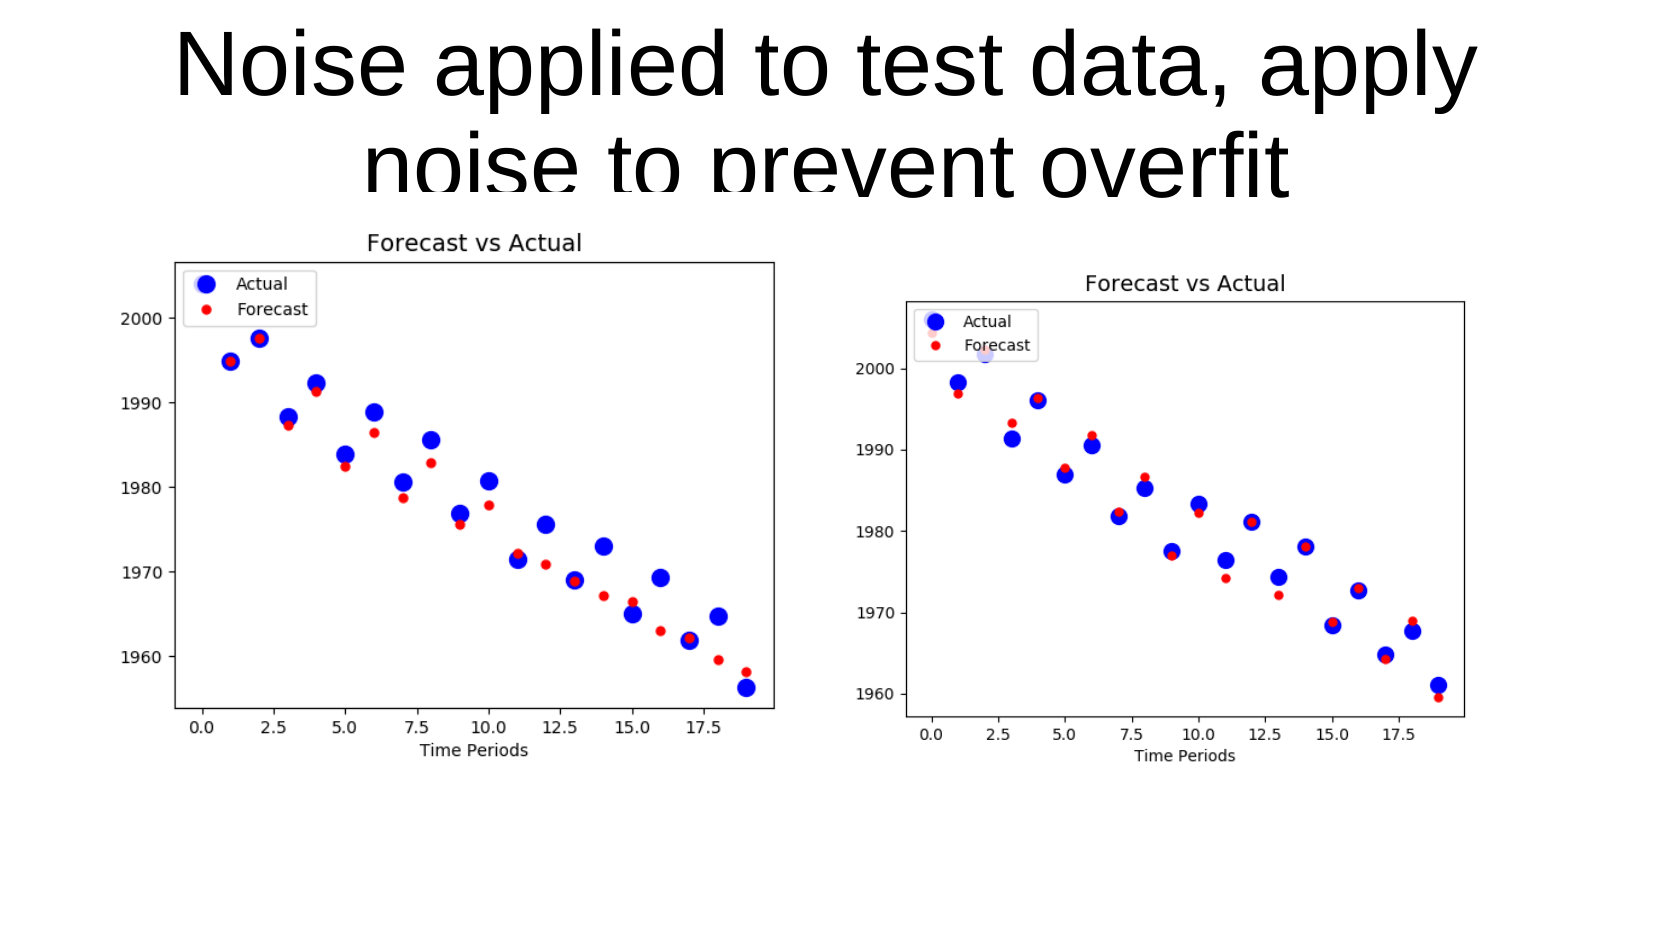

# Noise applied to test data, apply noise to prevent overfit